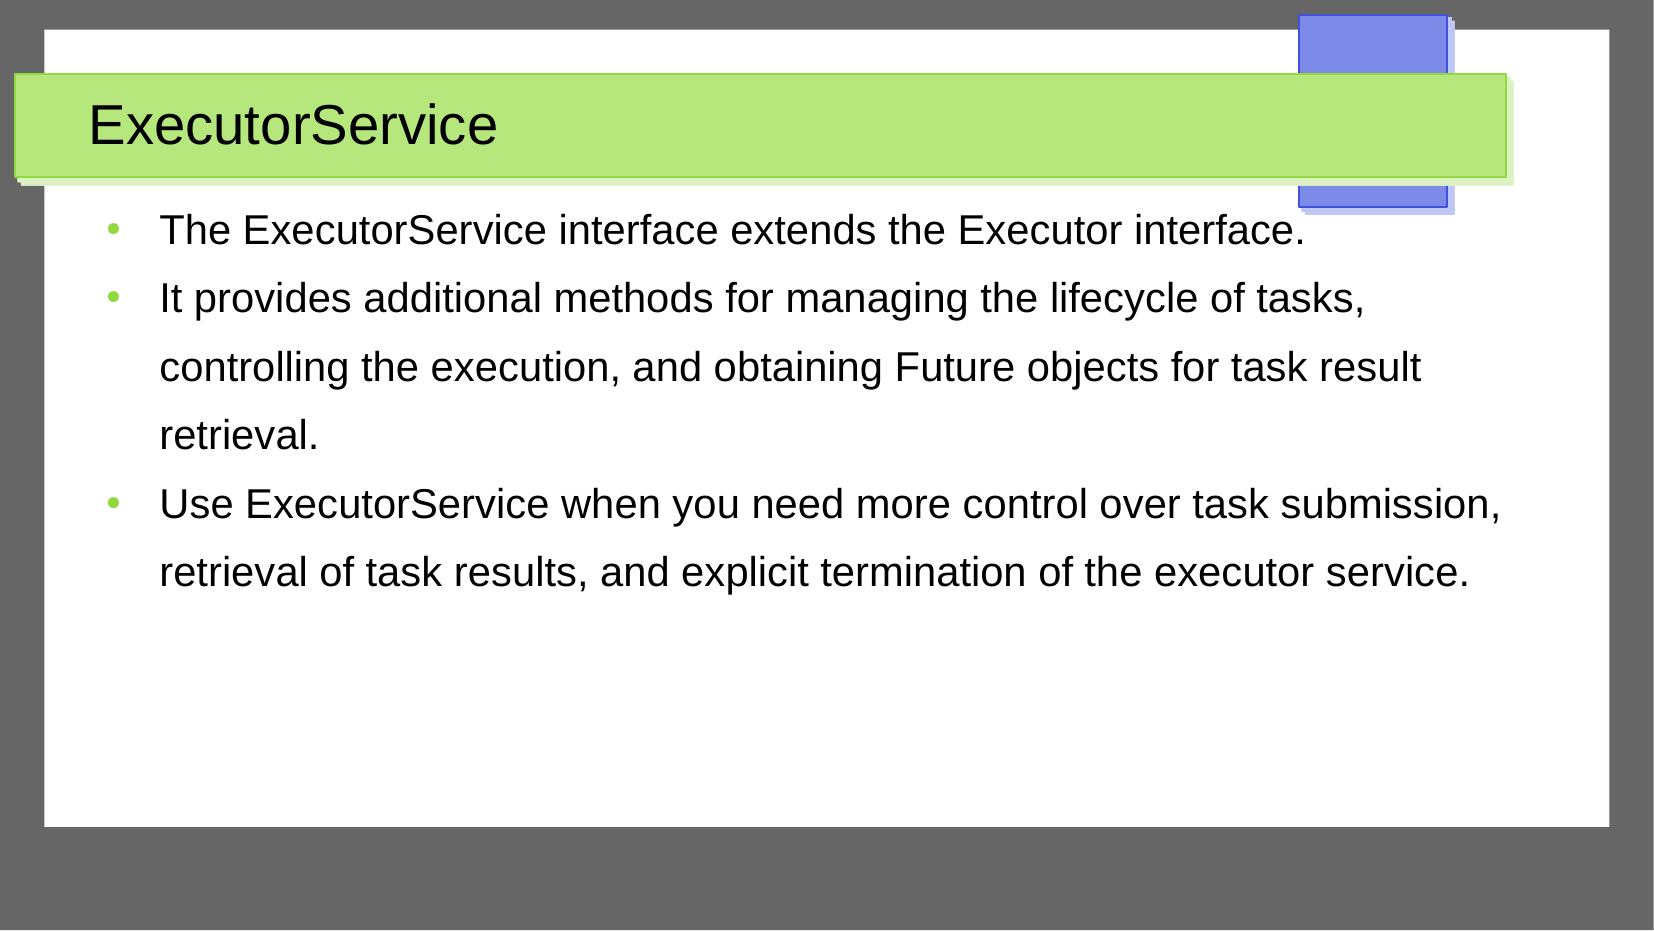

# ExecutorService
The ExecutorService interface extends the Executor interface.
It provides additional methods for managing the lifecycle of tasks,
controlling the execution, and obtaining Future objects for task result
retrieval.
Use ExecutorService when you need more control over task submission,
retrieval of task results, and explicit termination of the executor service.